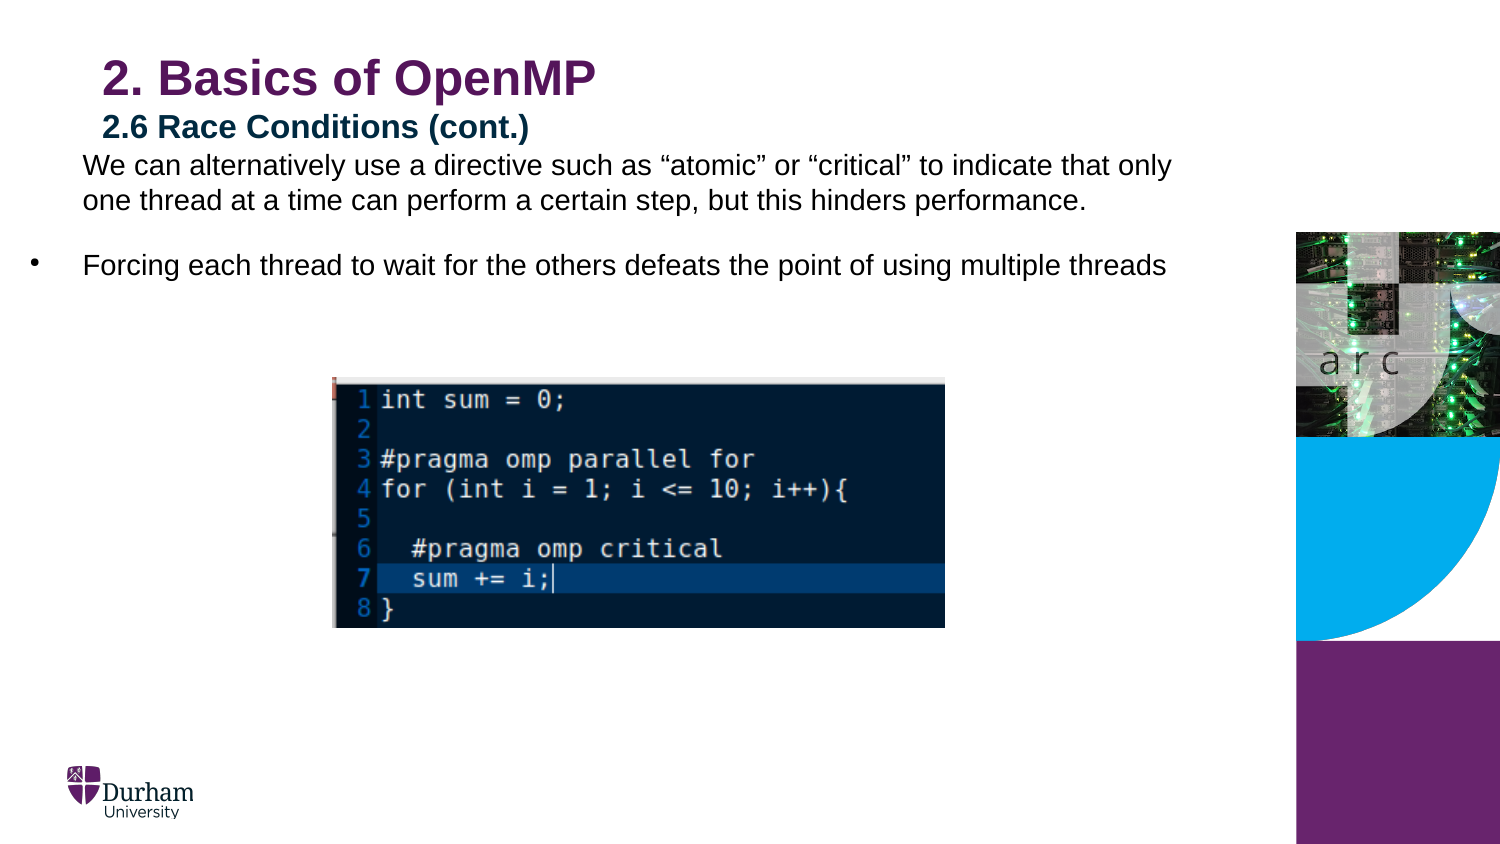

# 2. Basics of OpenMP 2.6 Race Conditions (cont.)
We can alternatively use a directive such as “atomic” or “critical” to indicate that only one thread at a time can perform a certain step, but this hinders performance.
Forcing each thread to wait for the others defeats the point of using multiple threads